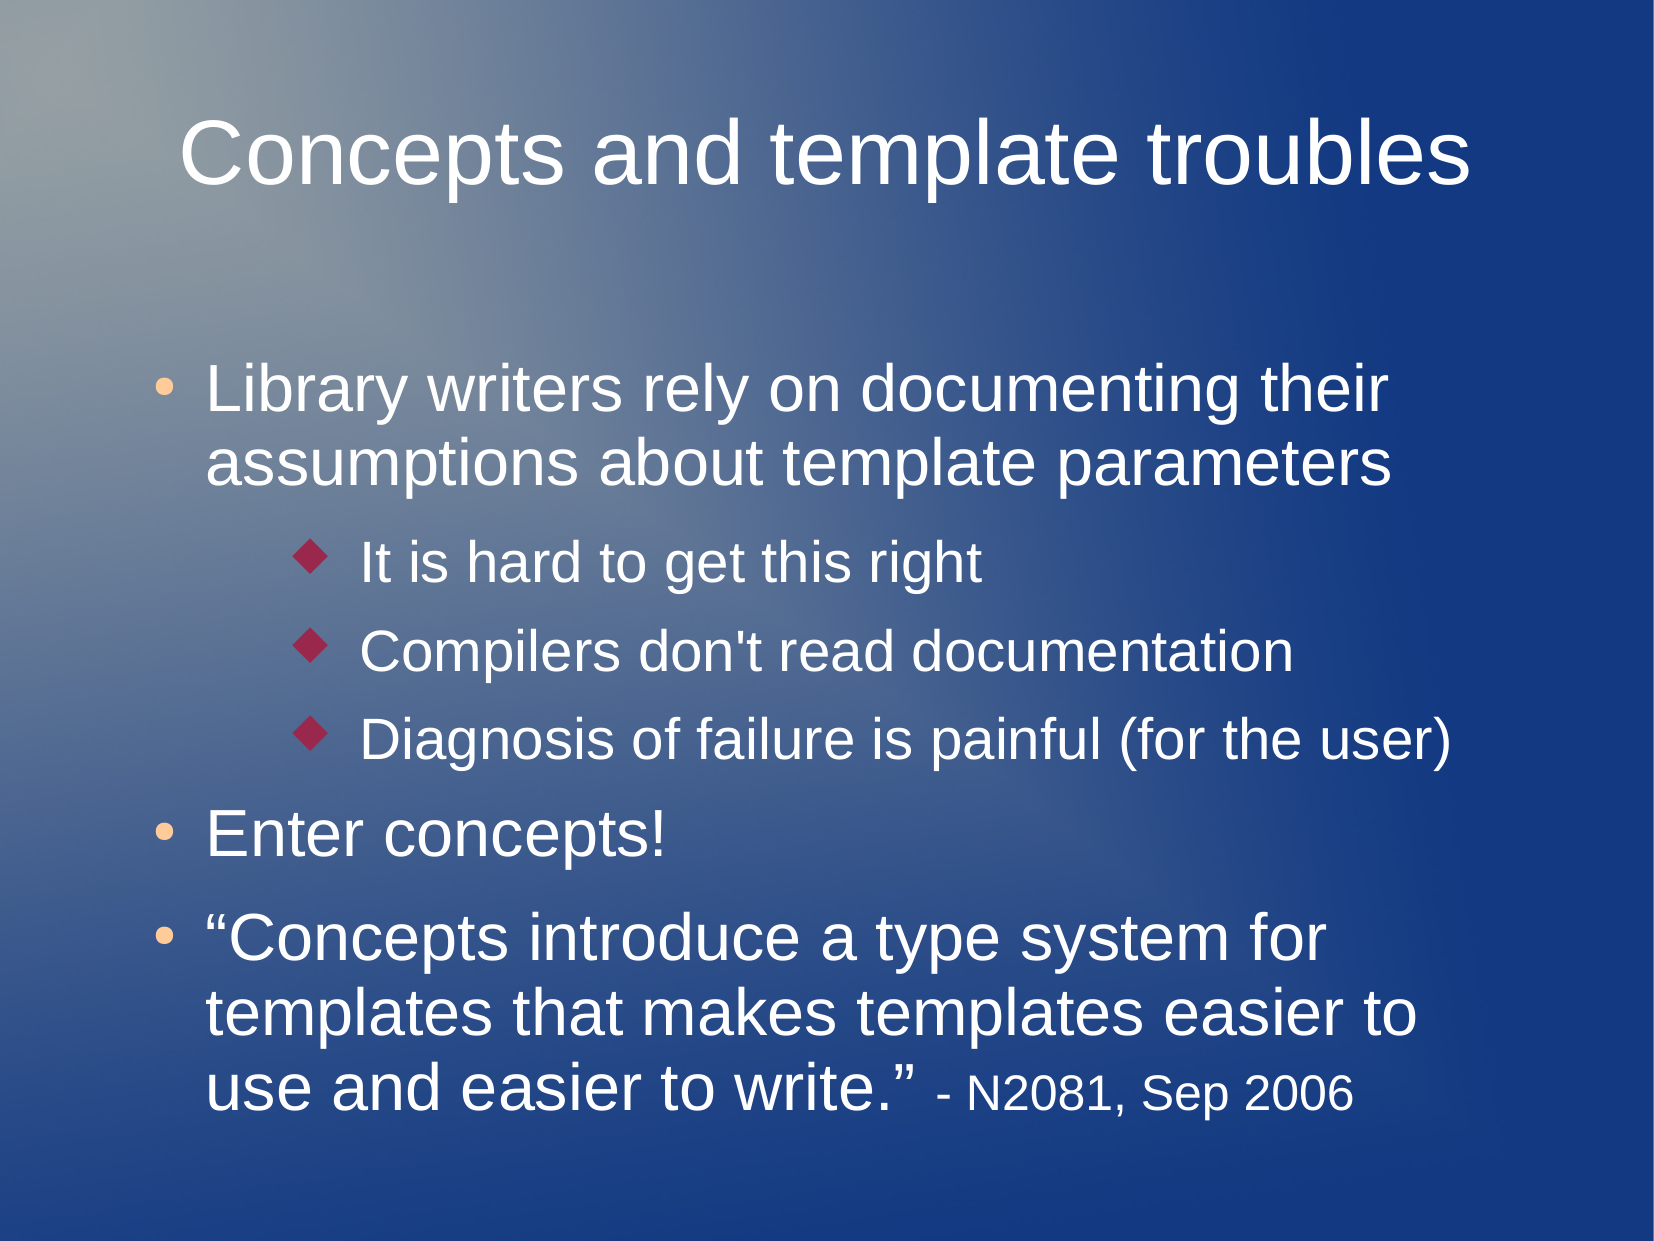

# Concepts and template troubles
Library writers rely on documenting their assumptions about template parameters
It is hard to get this right
Compilers don't read documentation
Diagnosis of failure is painful (for the user)
Enter concepts!
“Concepts introduce a type system for templates that makes templates easier to use and easier to write.” - N2081, Sep 2006